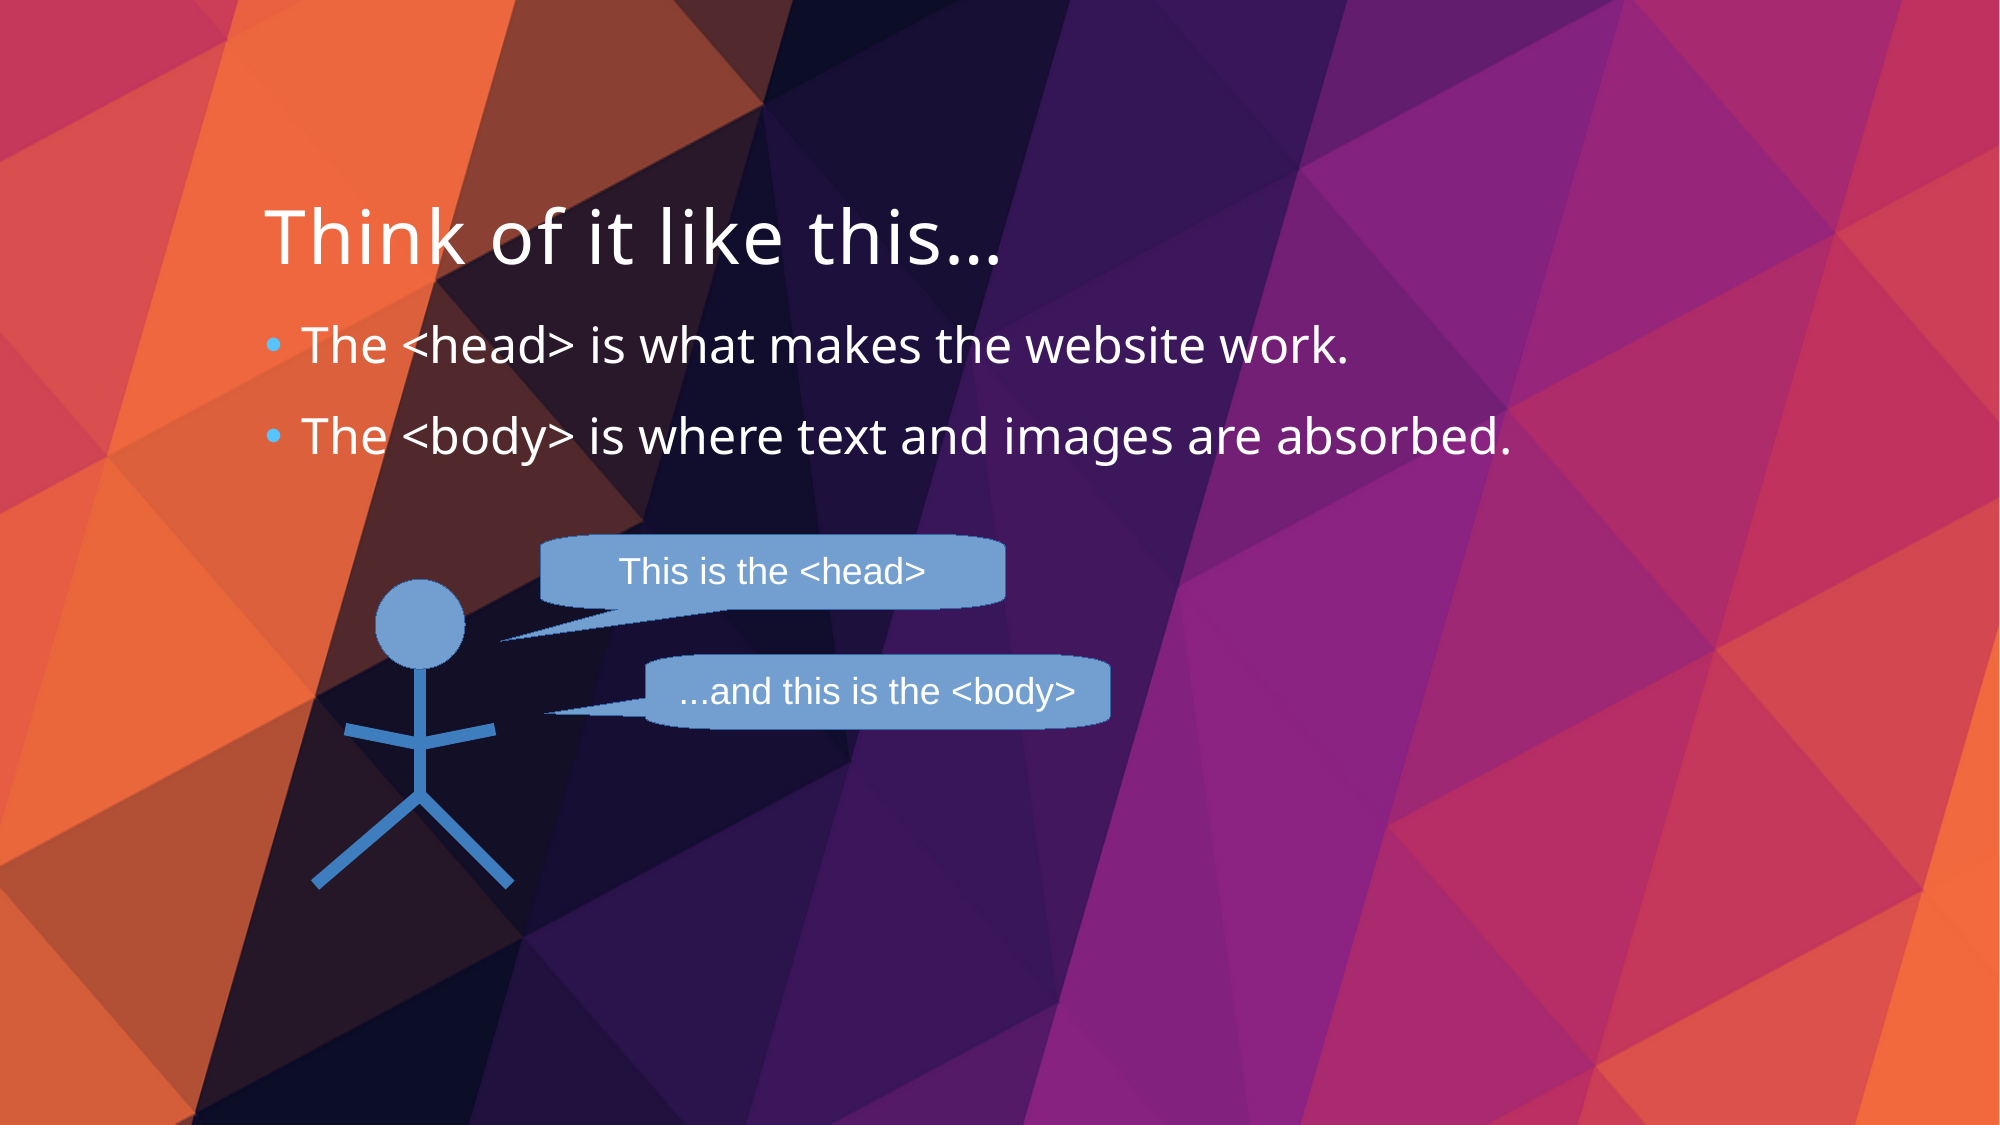

# Think of it like this…
The <head> is what makes the website work.
The <body> is where text and images are absorbed.
This is the <head>
...and this is the <body>